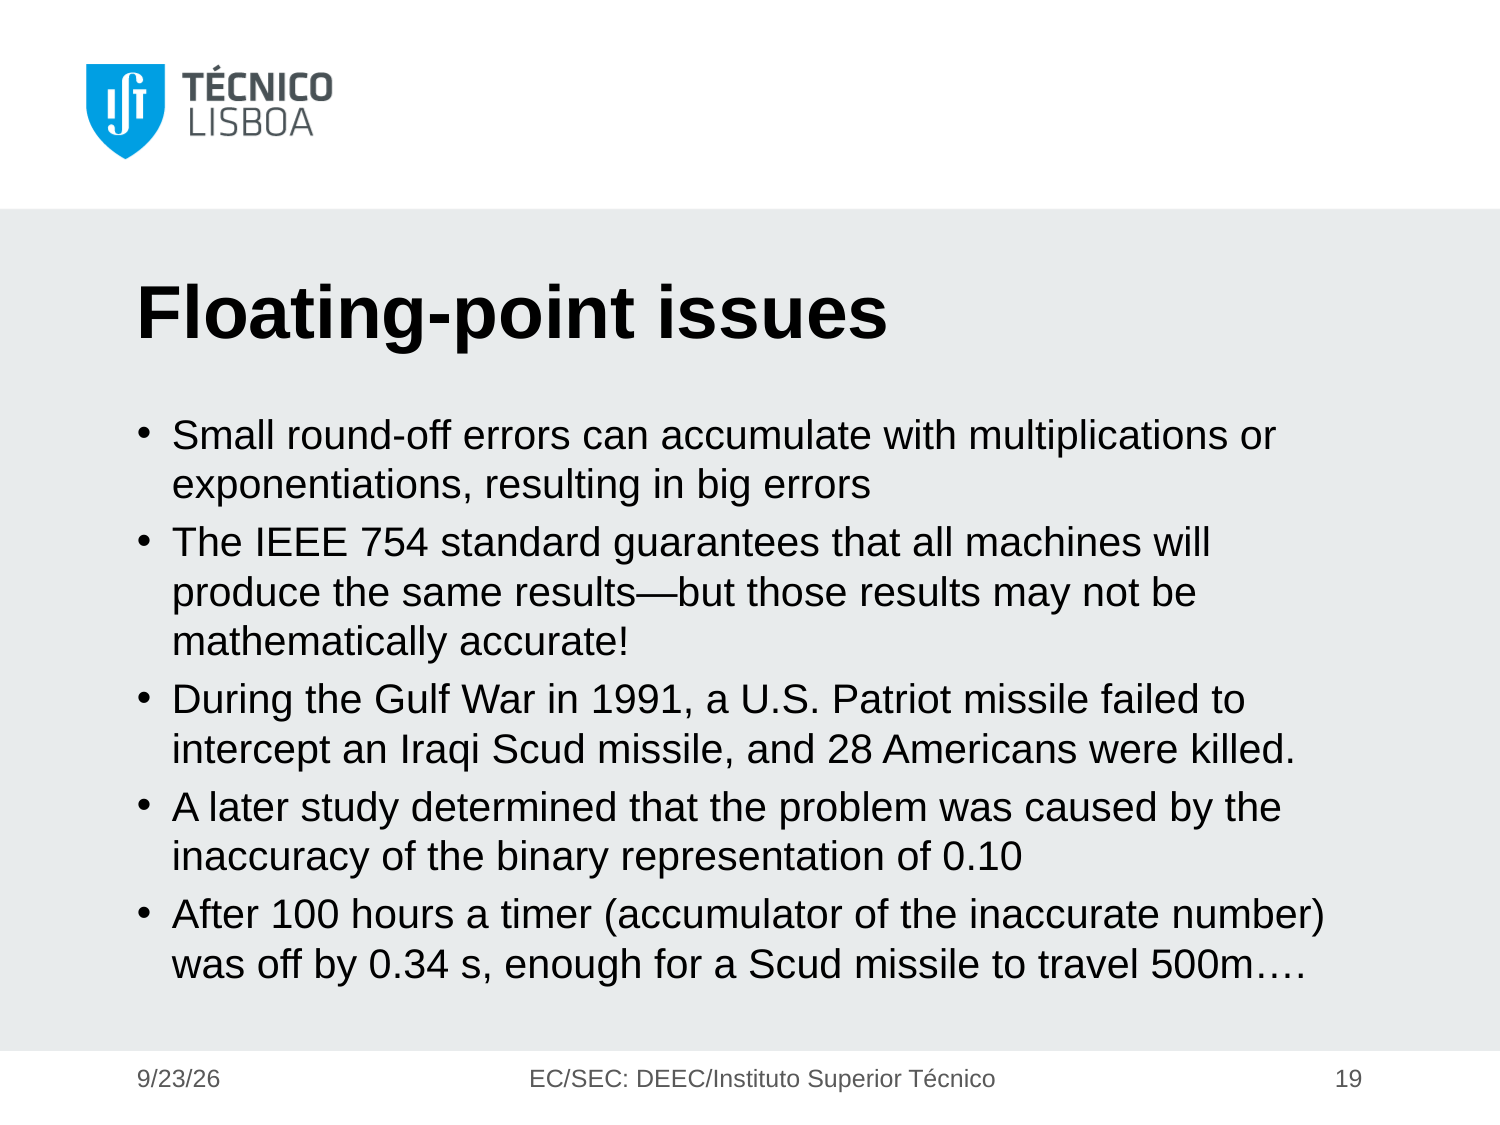

# Floating-point issues
Small round-off errors can accumulate with multiplications or exponentiations, resulting in big errors
The IEEE 754 standard guarantees that all machines will produce the same results—but those results may not be mathematically accurate!
During the Gulf War in 1991, a U.S. Patriot missile failed to intercept an Iraqi Scud missile, and 28 Americans were killed.
A later study determined that the problem was caused by the inaccuracy of the binary representation of 0.10
After 100 hours a timer (accumulator of the inaccurate number) was off by 0.34 s, enough for a Scud missile to travel 500m….
EC/SEC: DEEC/Instituto Superior Técnico